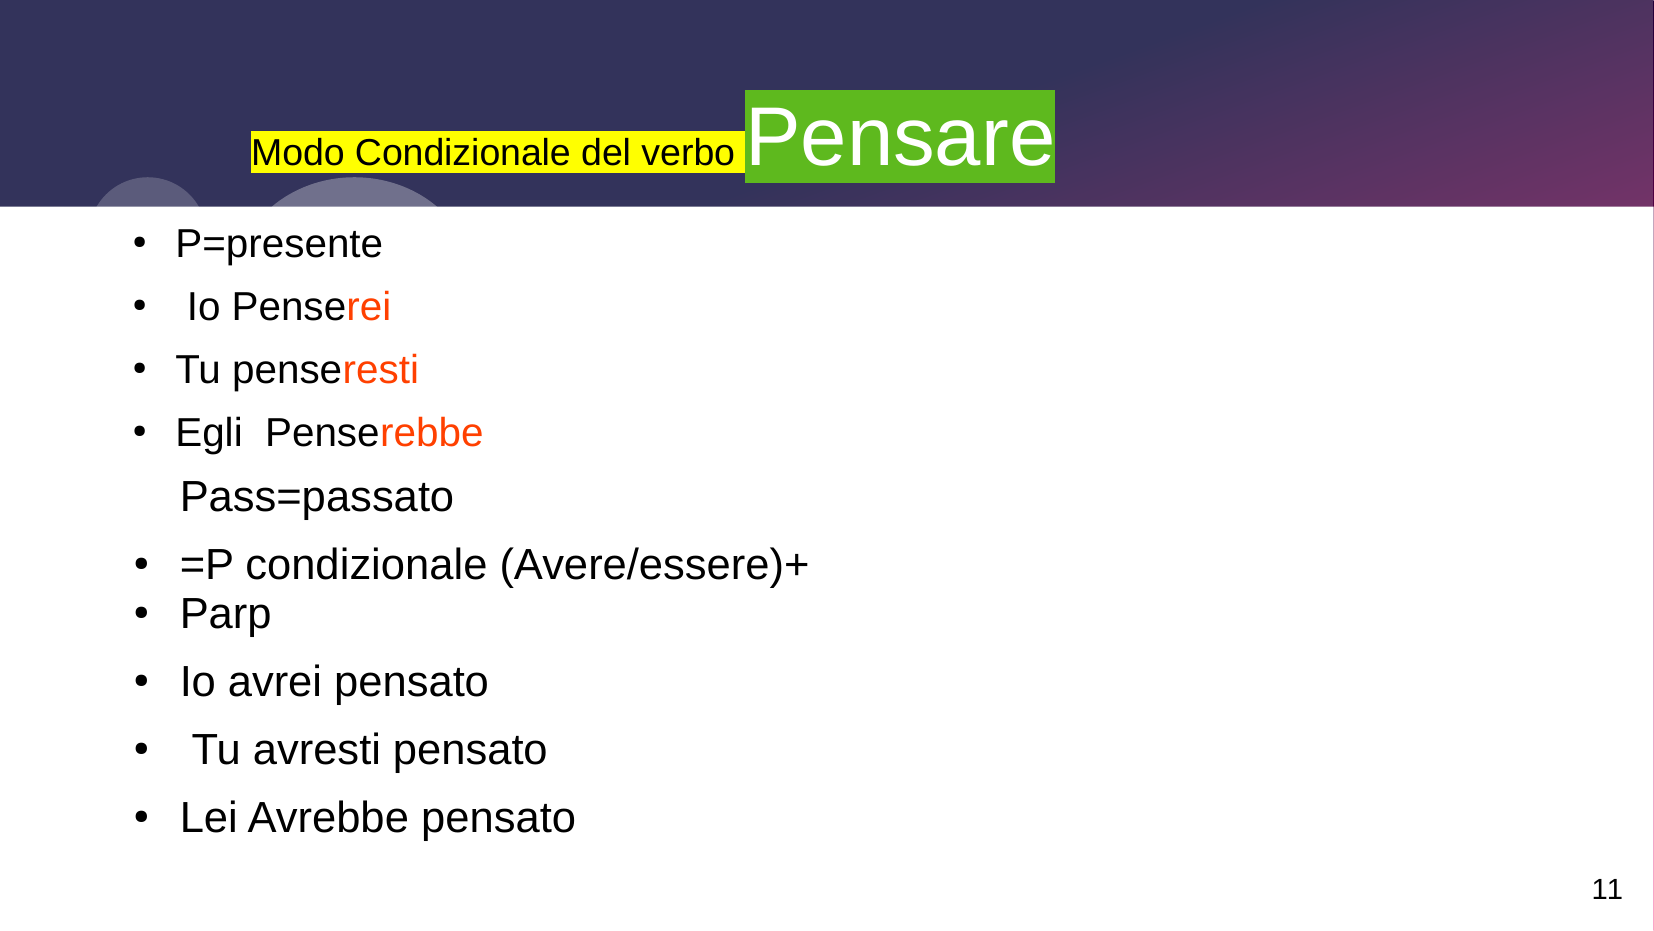

Modo Condizionale del verbo Pensare
# P=presente
 Io Penserei
Tu penseresti
Egli Penserebbe
Pass=passato
=P condizionale (Avere/essere)+
Parp
Io avrei pensato
 Tu avresti pensato
Lei Avrebbe pensato